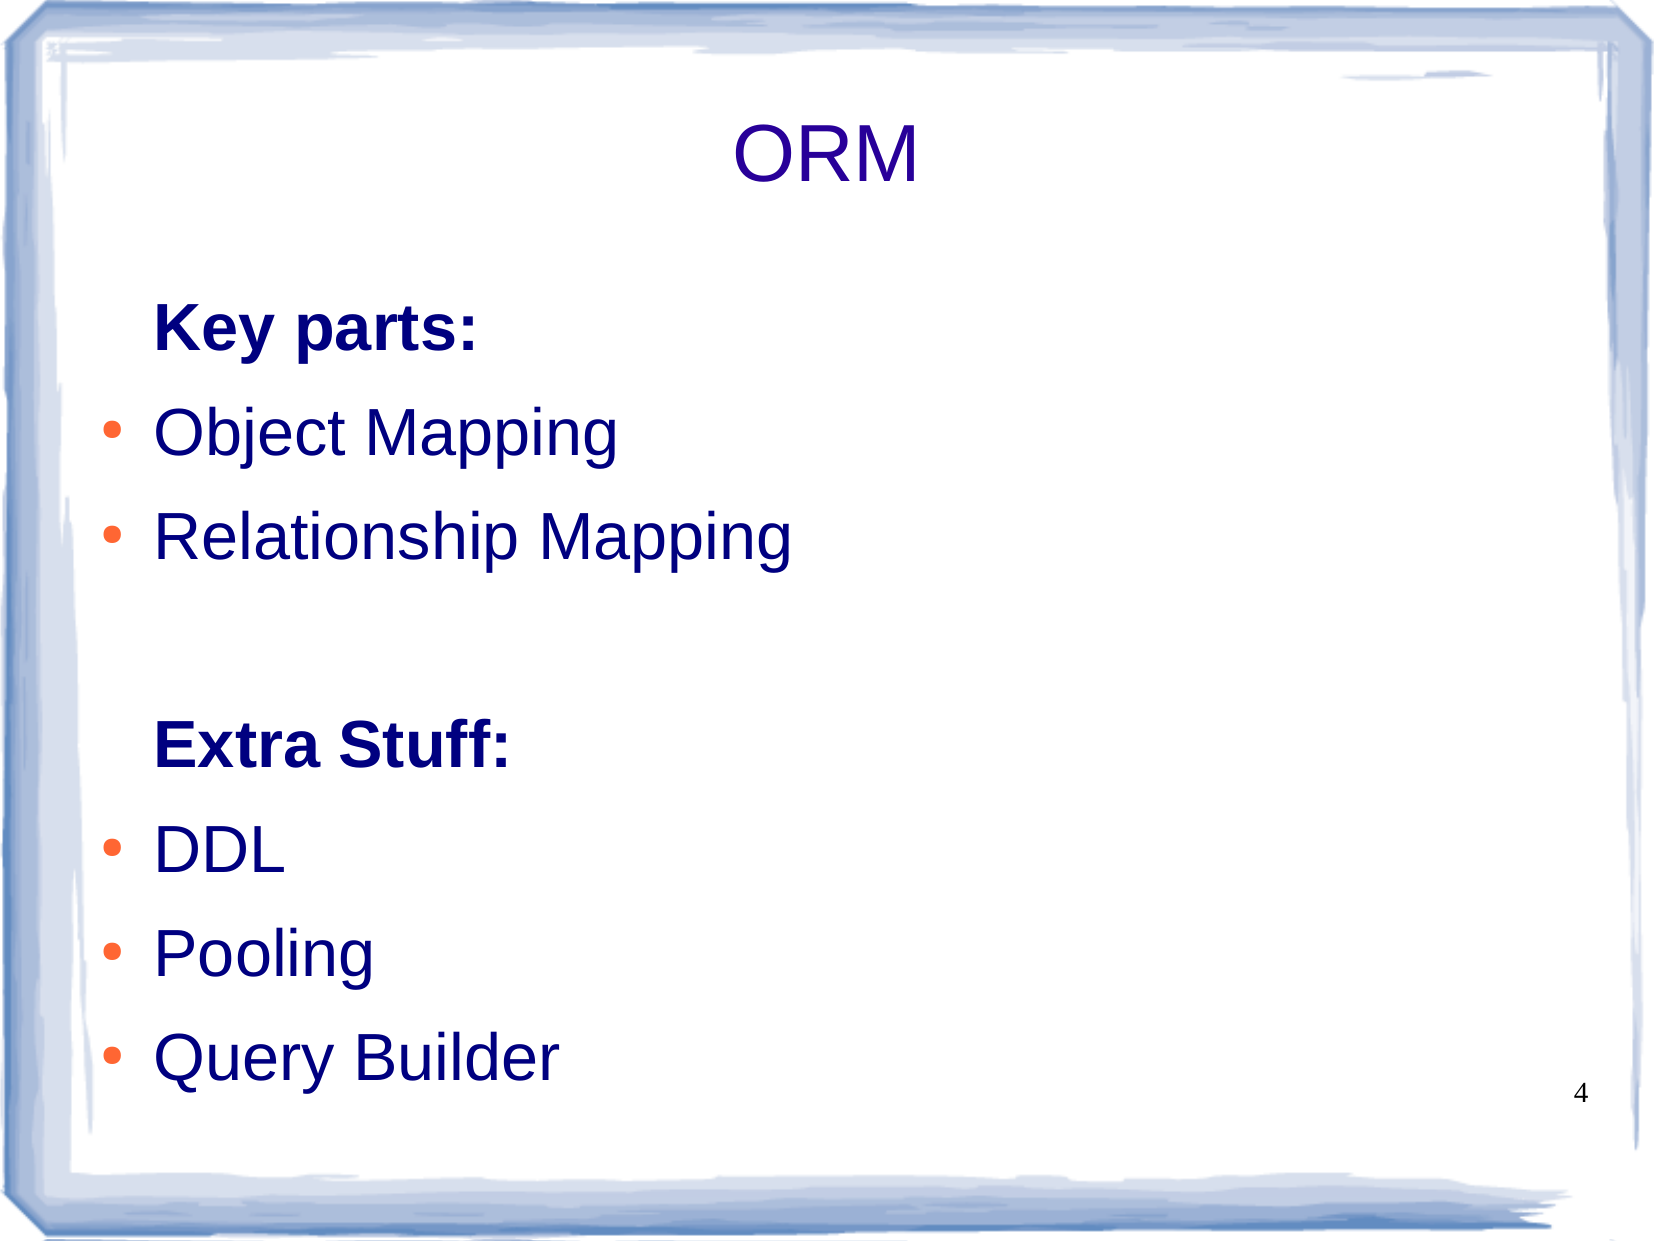

# ORM
Key parts:
Object Mapping
Relationship Mapping
Extra Stuff:
DDL
Pooling
Query Builder
4